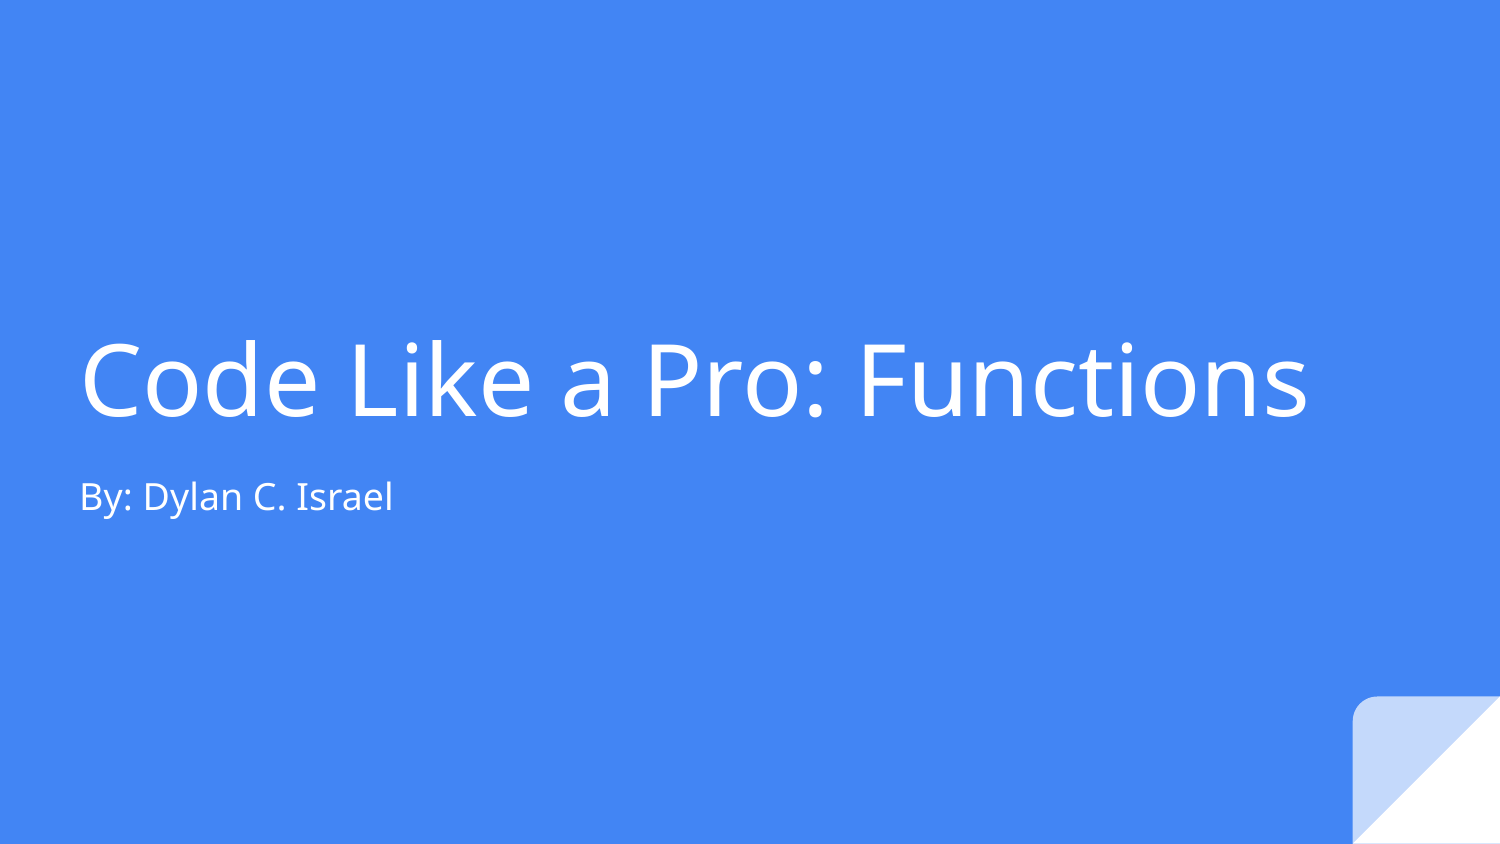

# Code Like a Pro: Functions
By: Dylan C. Israel